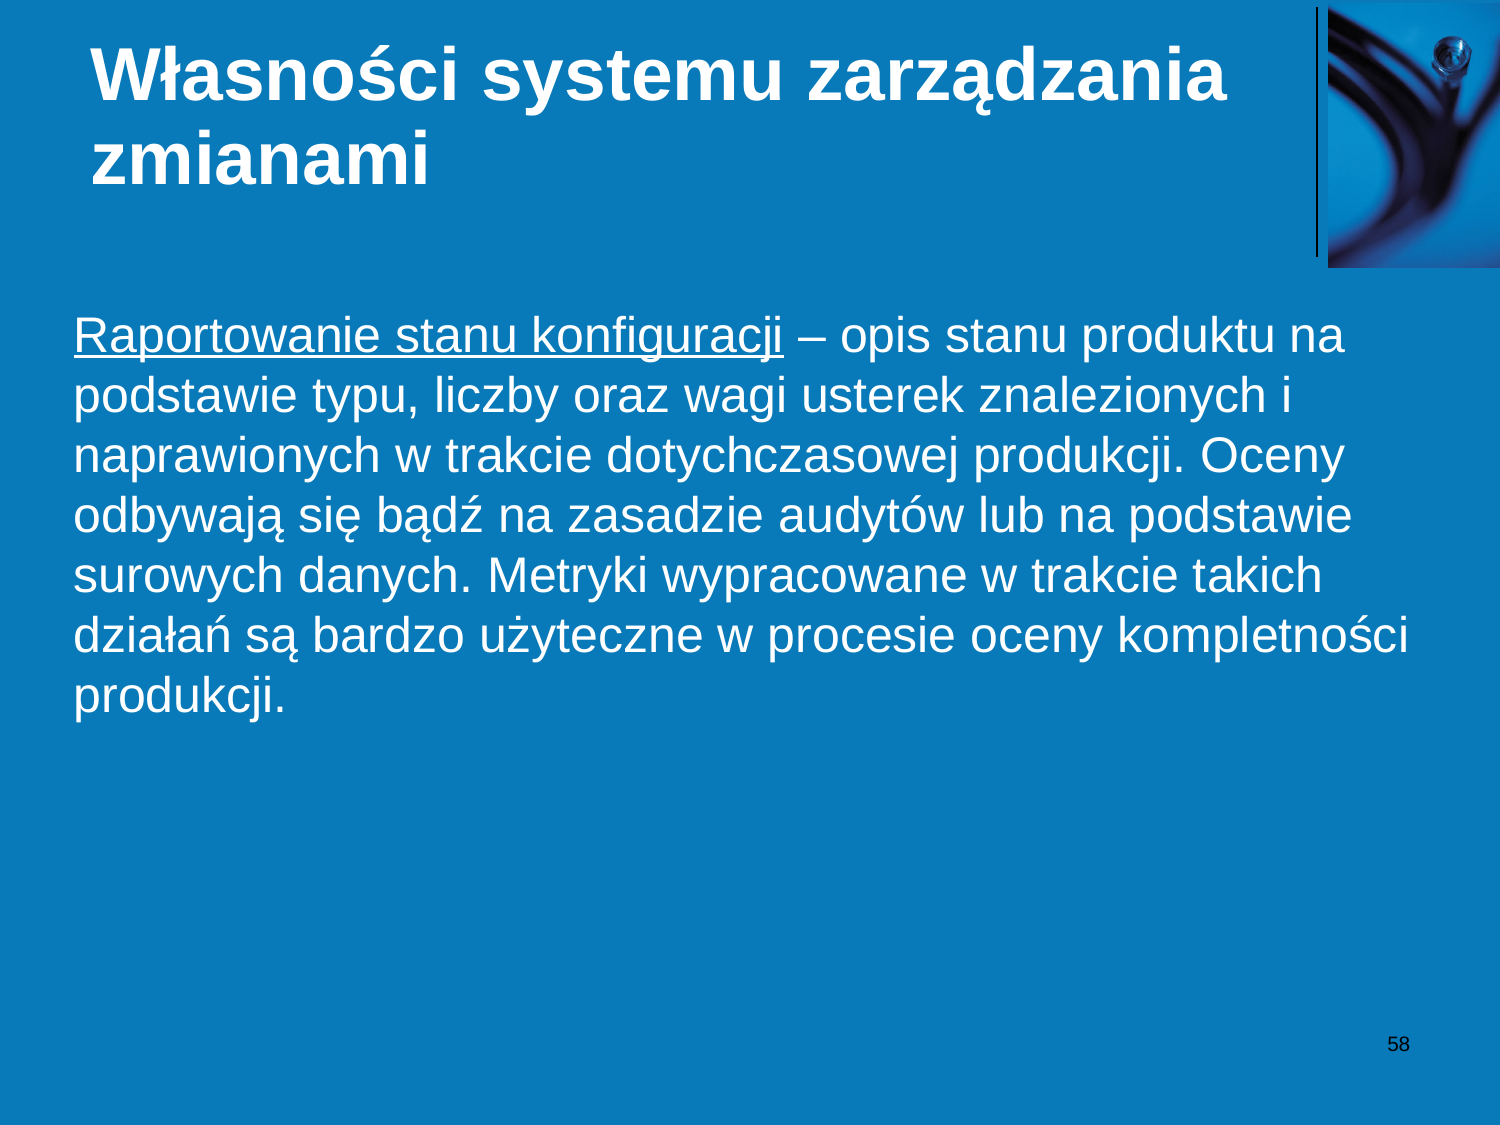

# Własności systemu zarządzania zmianami
Raportowanie stanu konfiguracji – opis stanu produktu na podstawie typu, liczby oraz wagi usterek znalezionych i naprawionych w trakcie dotychczasowej produkcji. Oceny odbywają się bądź na zasadzie audytów lub na podstawie surowych danych. Metryki wypracowane w trakcie takich działań są bardzo użyteczne w procesie oceny kompletności produkcji.
58